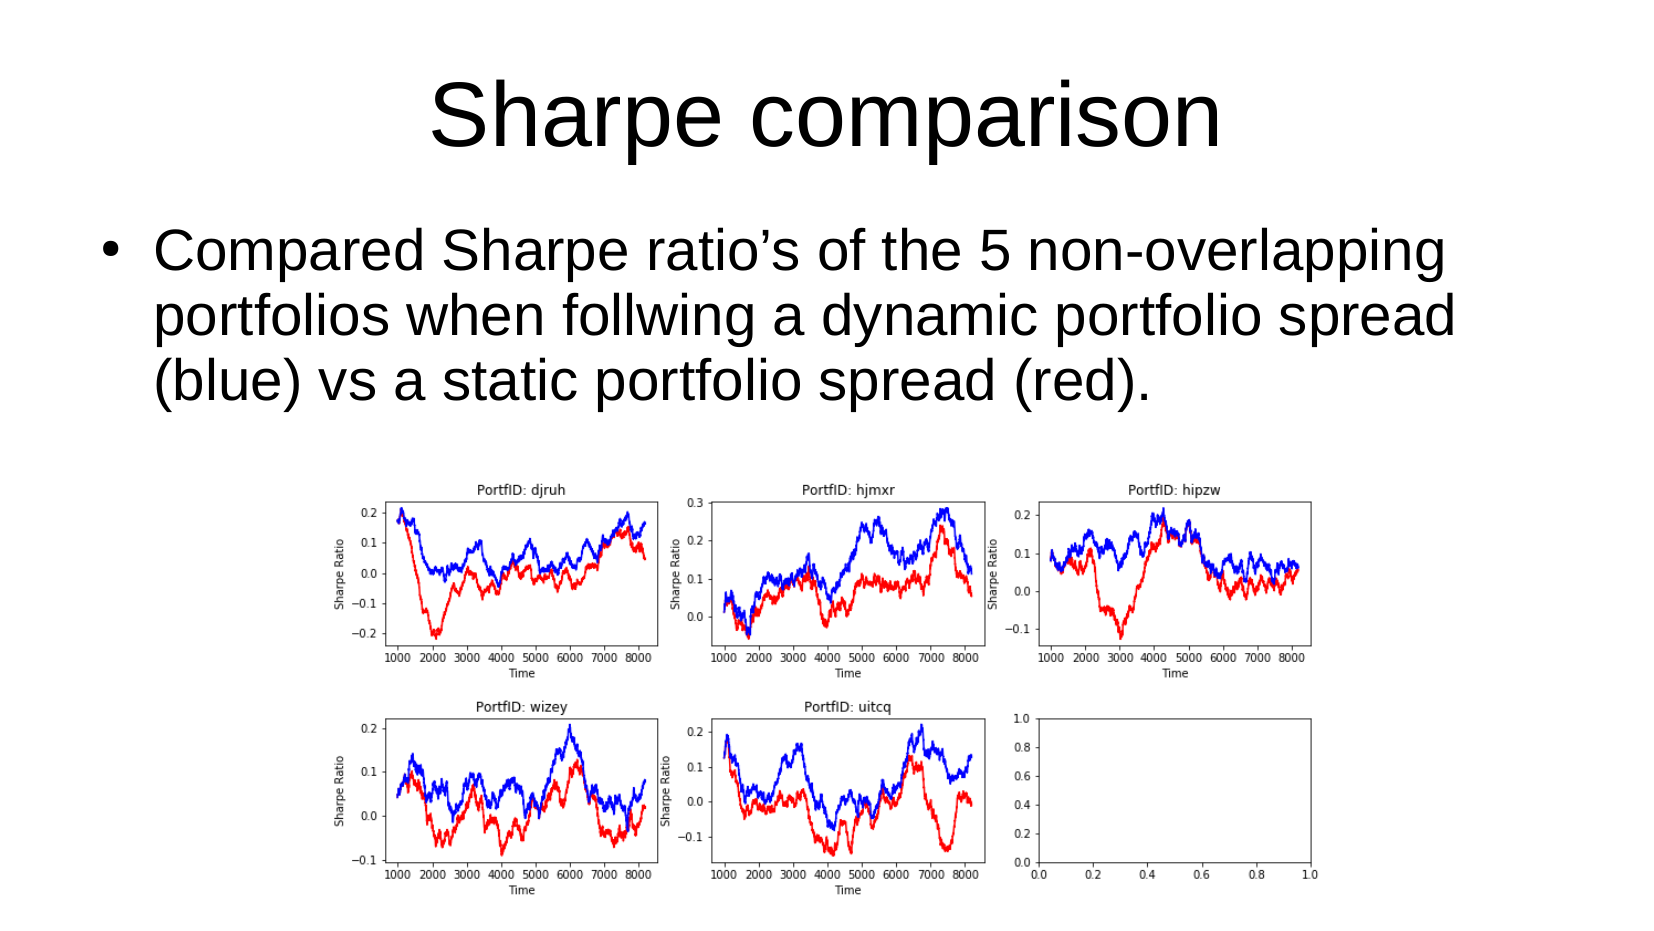

# Sharpe comparison
Compared Sharpe ratio’s of the 5 non-overlapping portfolios when follwing a dynamic portfolio spread (blue) vs a static portfolio spread (red).